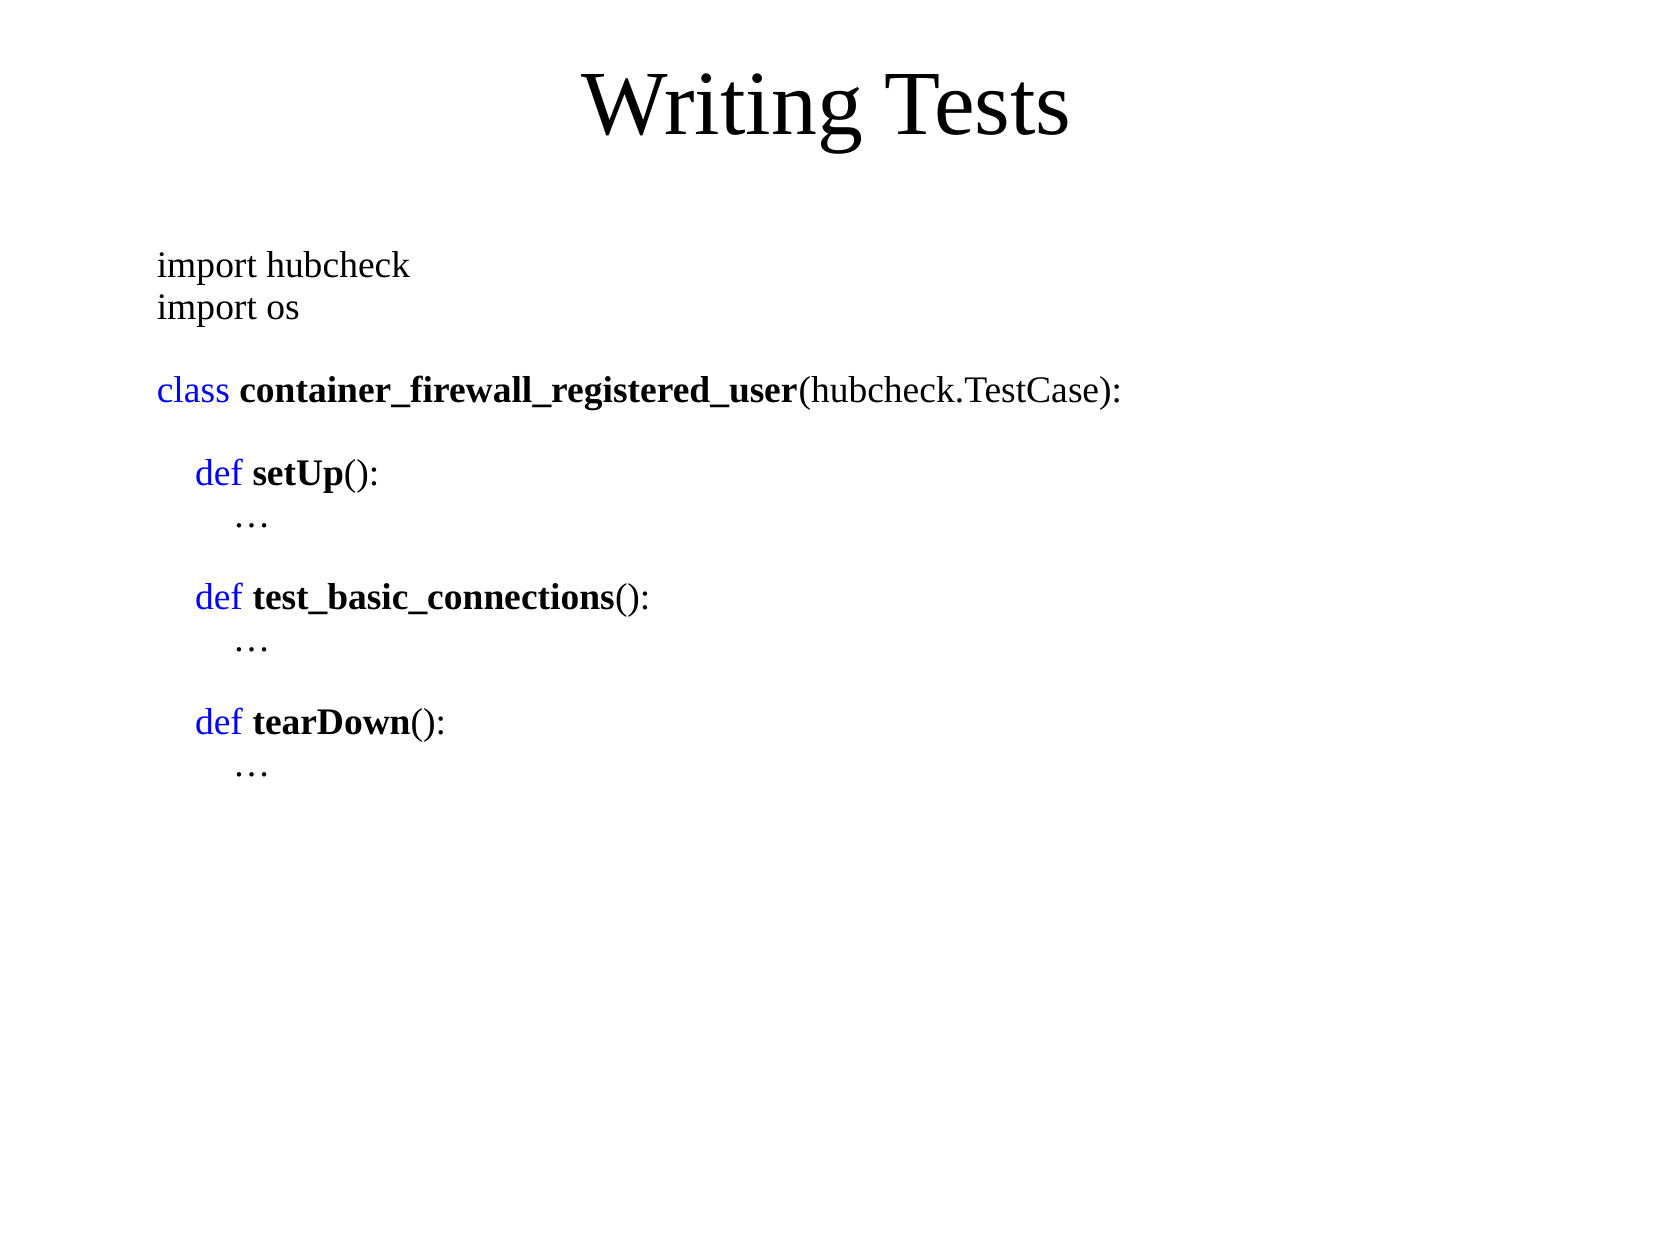

# Writing Tests
import hubcheck
import os
class container_firewall_registered_user(hubcheck.TestCase):
 def setUp():
 …
 def test_basic_connections():
 …
 def tearDown():
 …